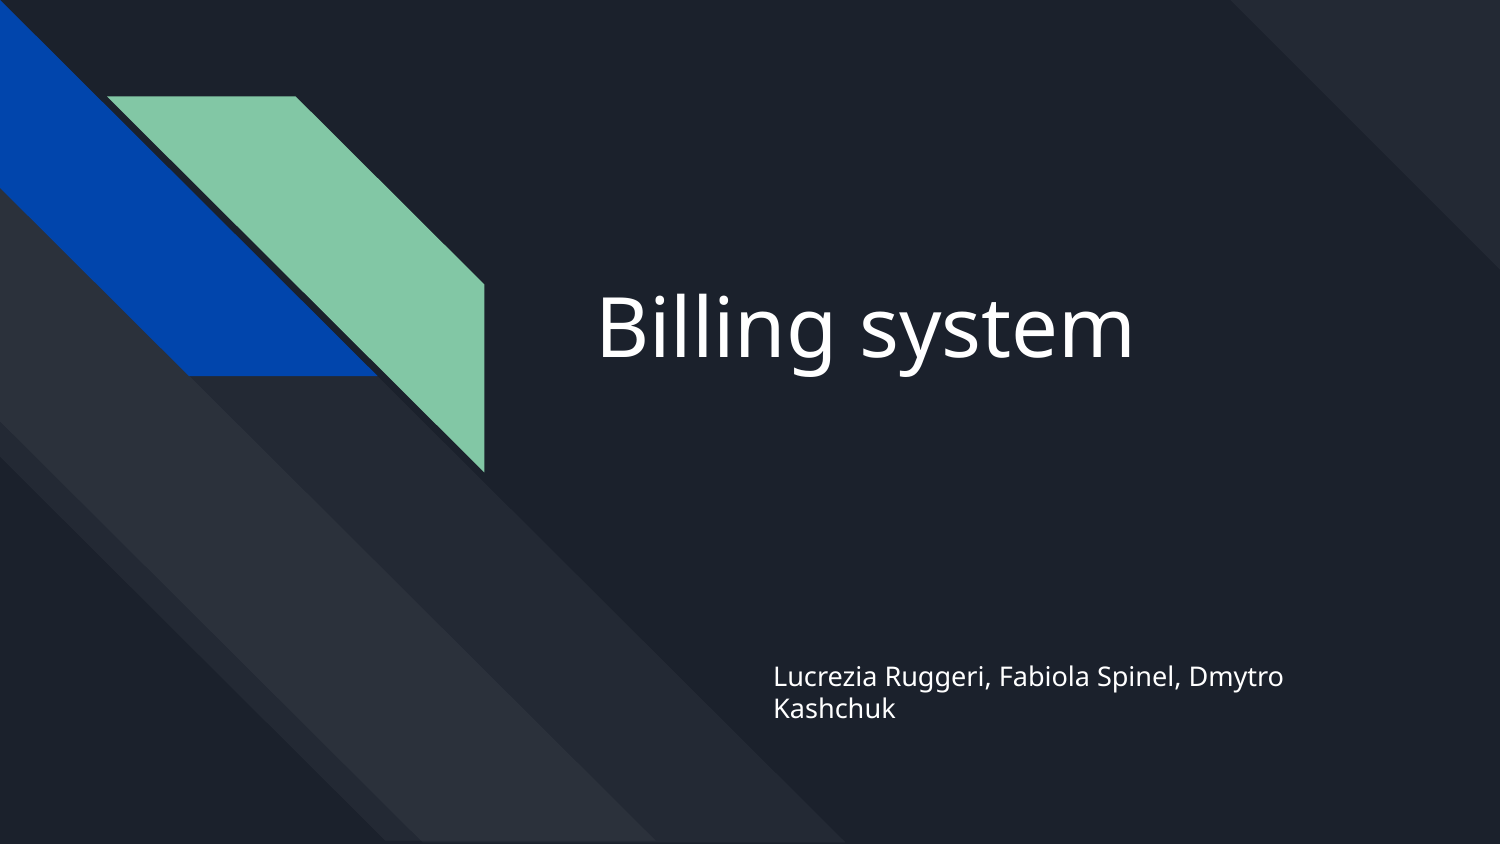

# Billing system
Lucrezia Ruggeri, Fabiola Spinel, Dmytro Kashchuk